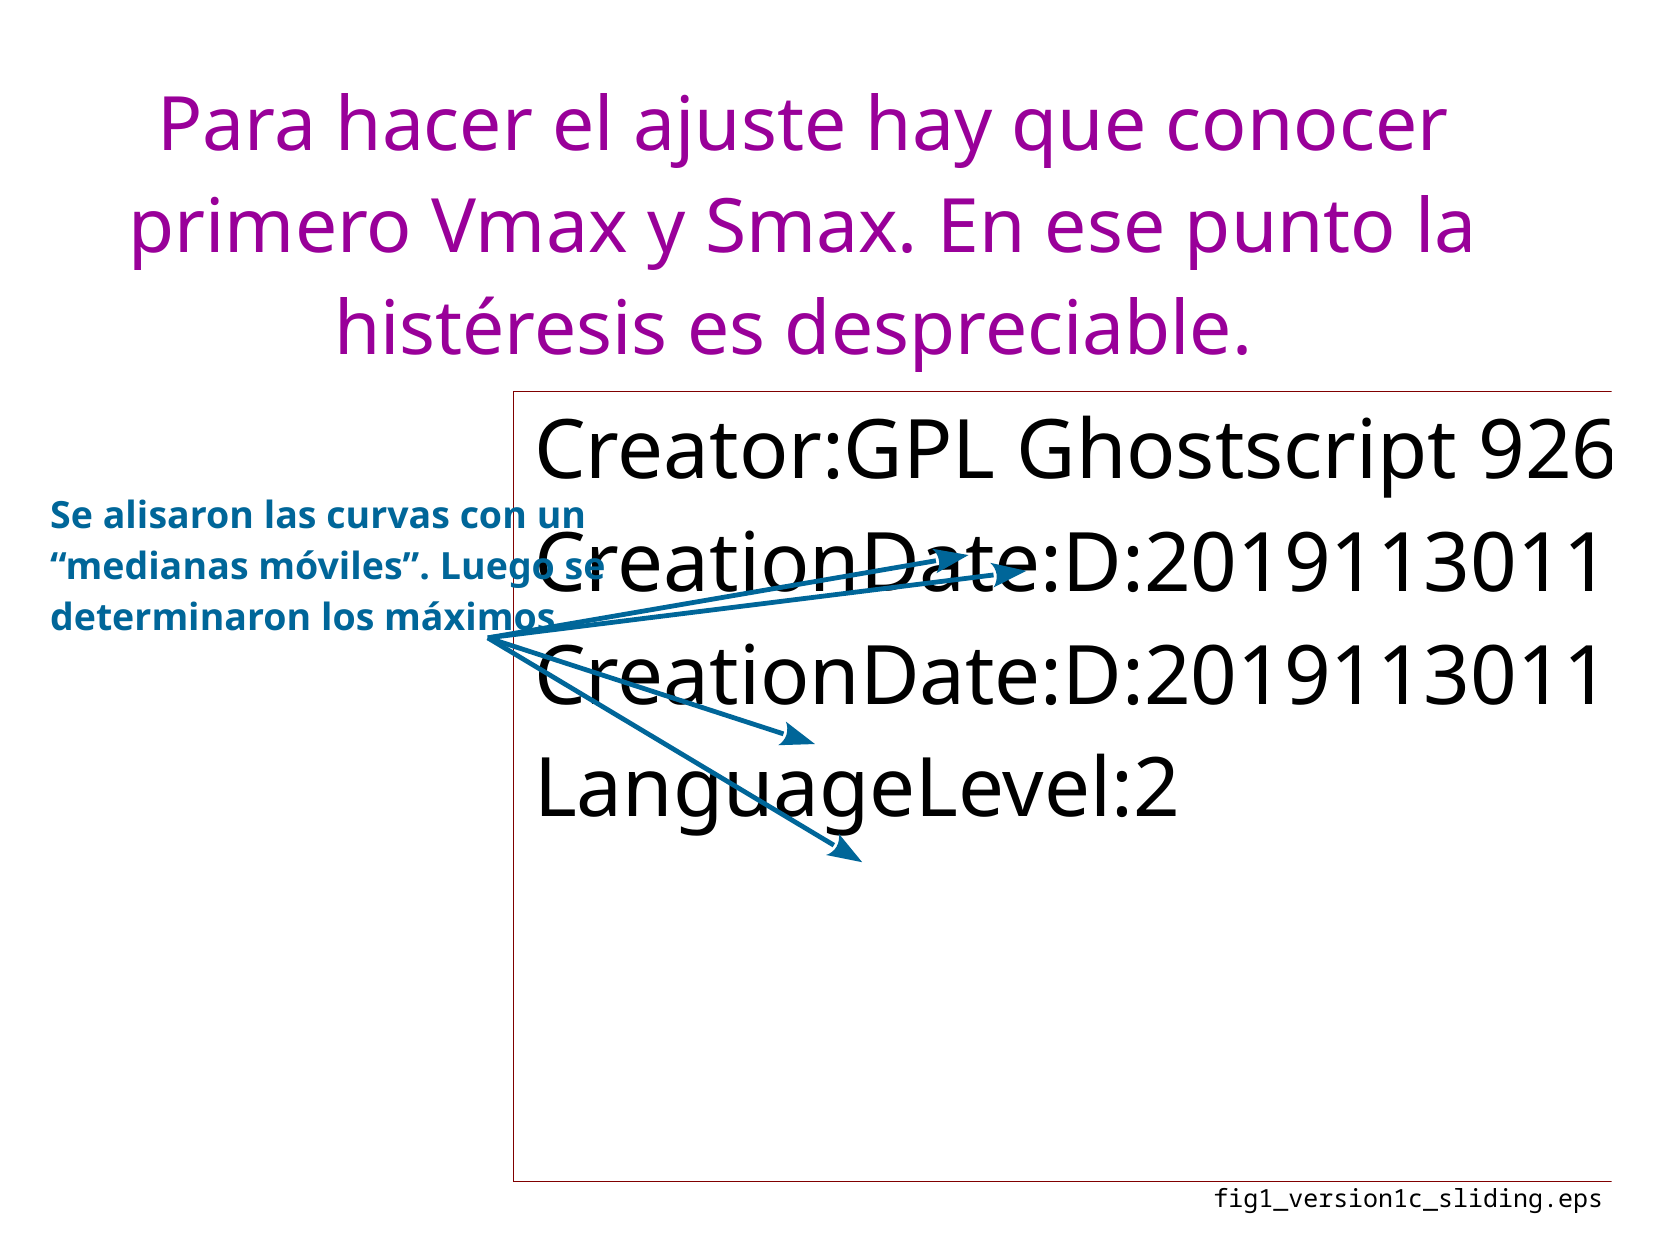

Para hacer el ajuste hay que conocer primero Vmax y Smax. En ese punto la histéresis es despreciable.
Se alisaron las curvas con un “medianas móviles”. Luego se determinaron los máximos.
fig1_version1c_sliding.eps